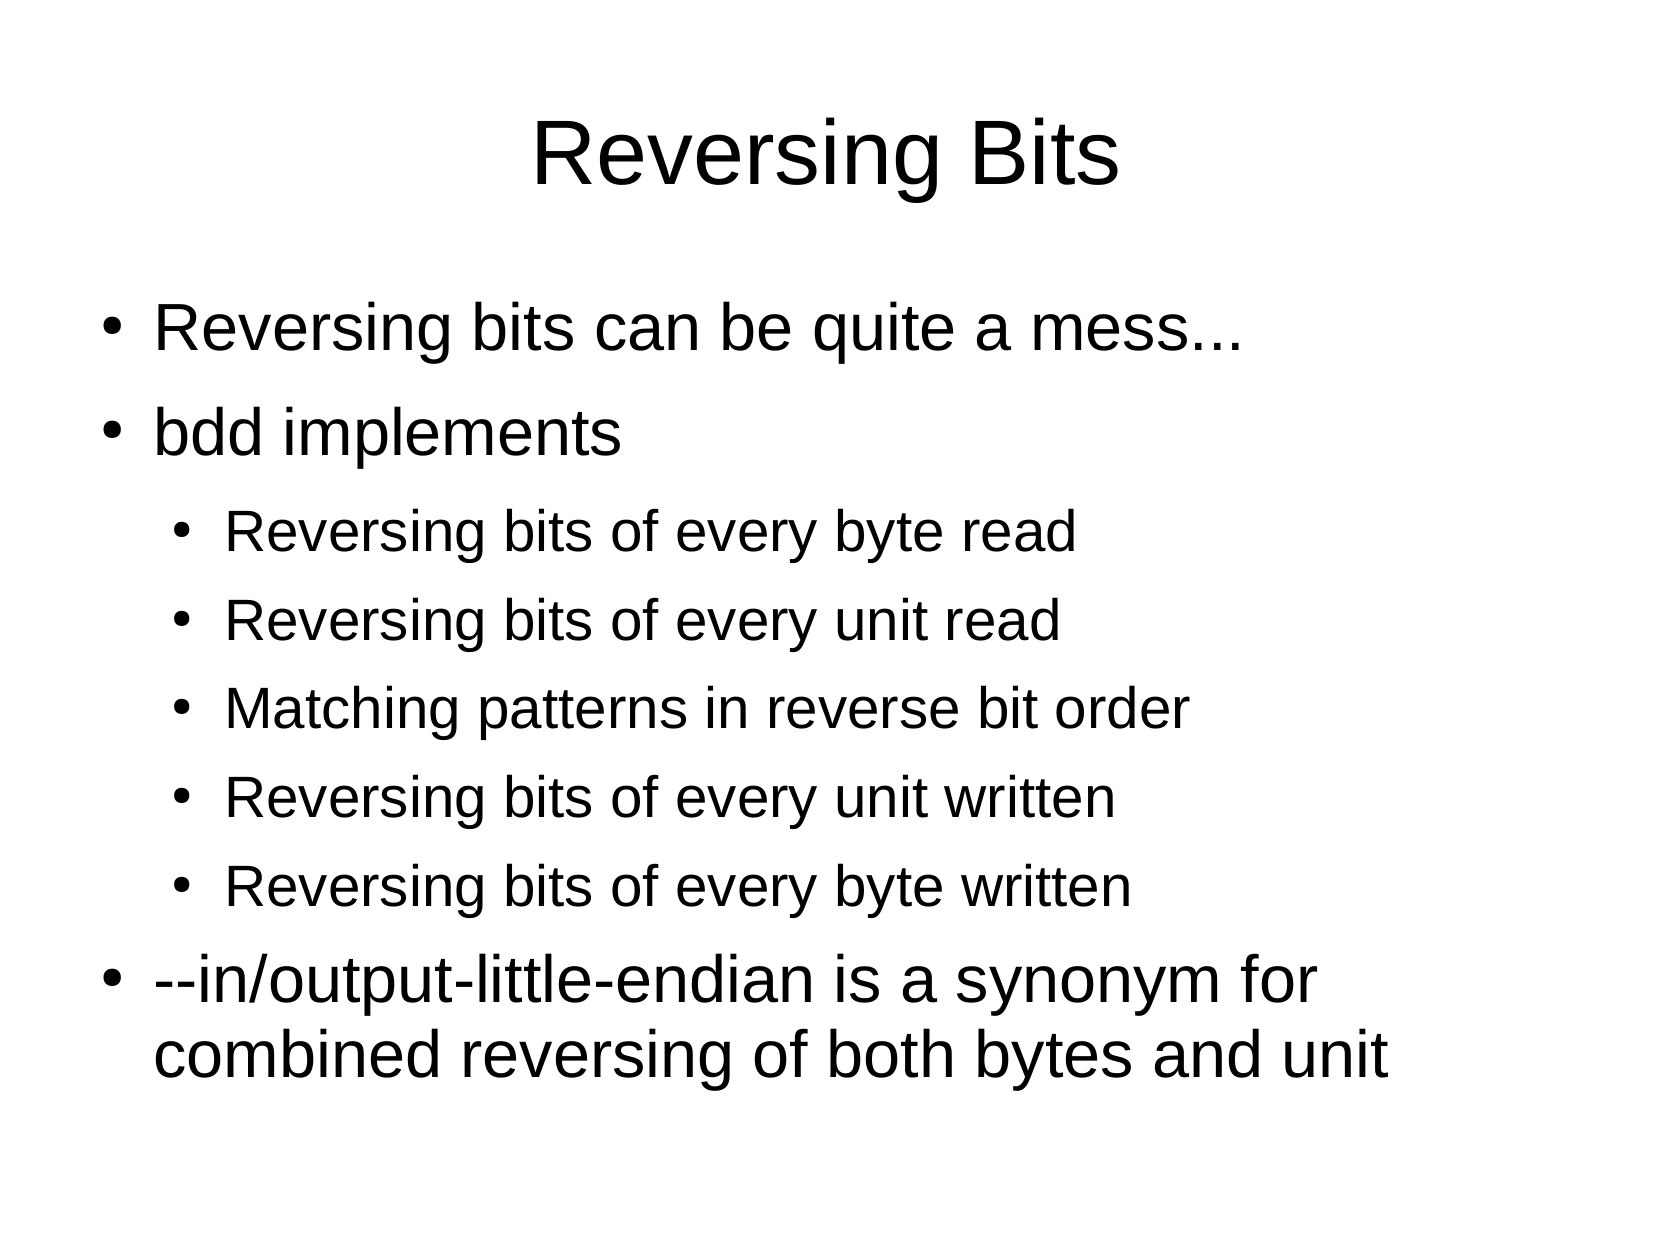

# Reversing Bits
Reversing bits can be quite a mess...
bdd implements
Reversing bits of every byte read
Reversing bits of every unit read
Matching patterns in reverse bit order
Reversing bits of every unit written
Reversing bits of every byte written
--in/output-little-endian is a synonym for combined reversing of both bytes and unit